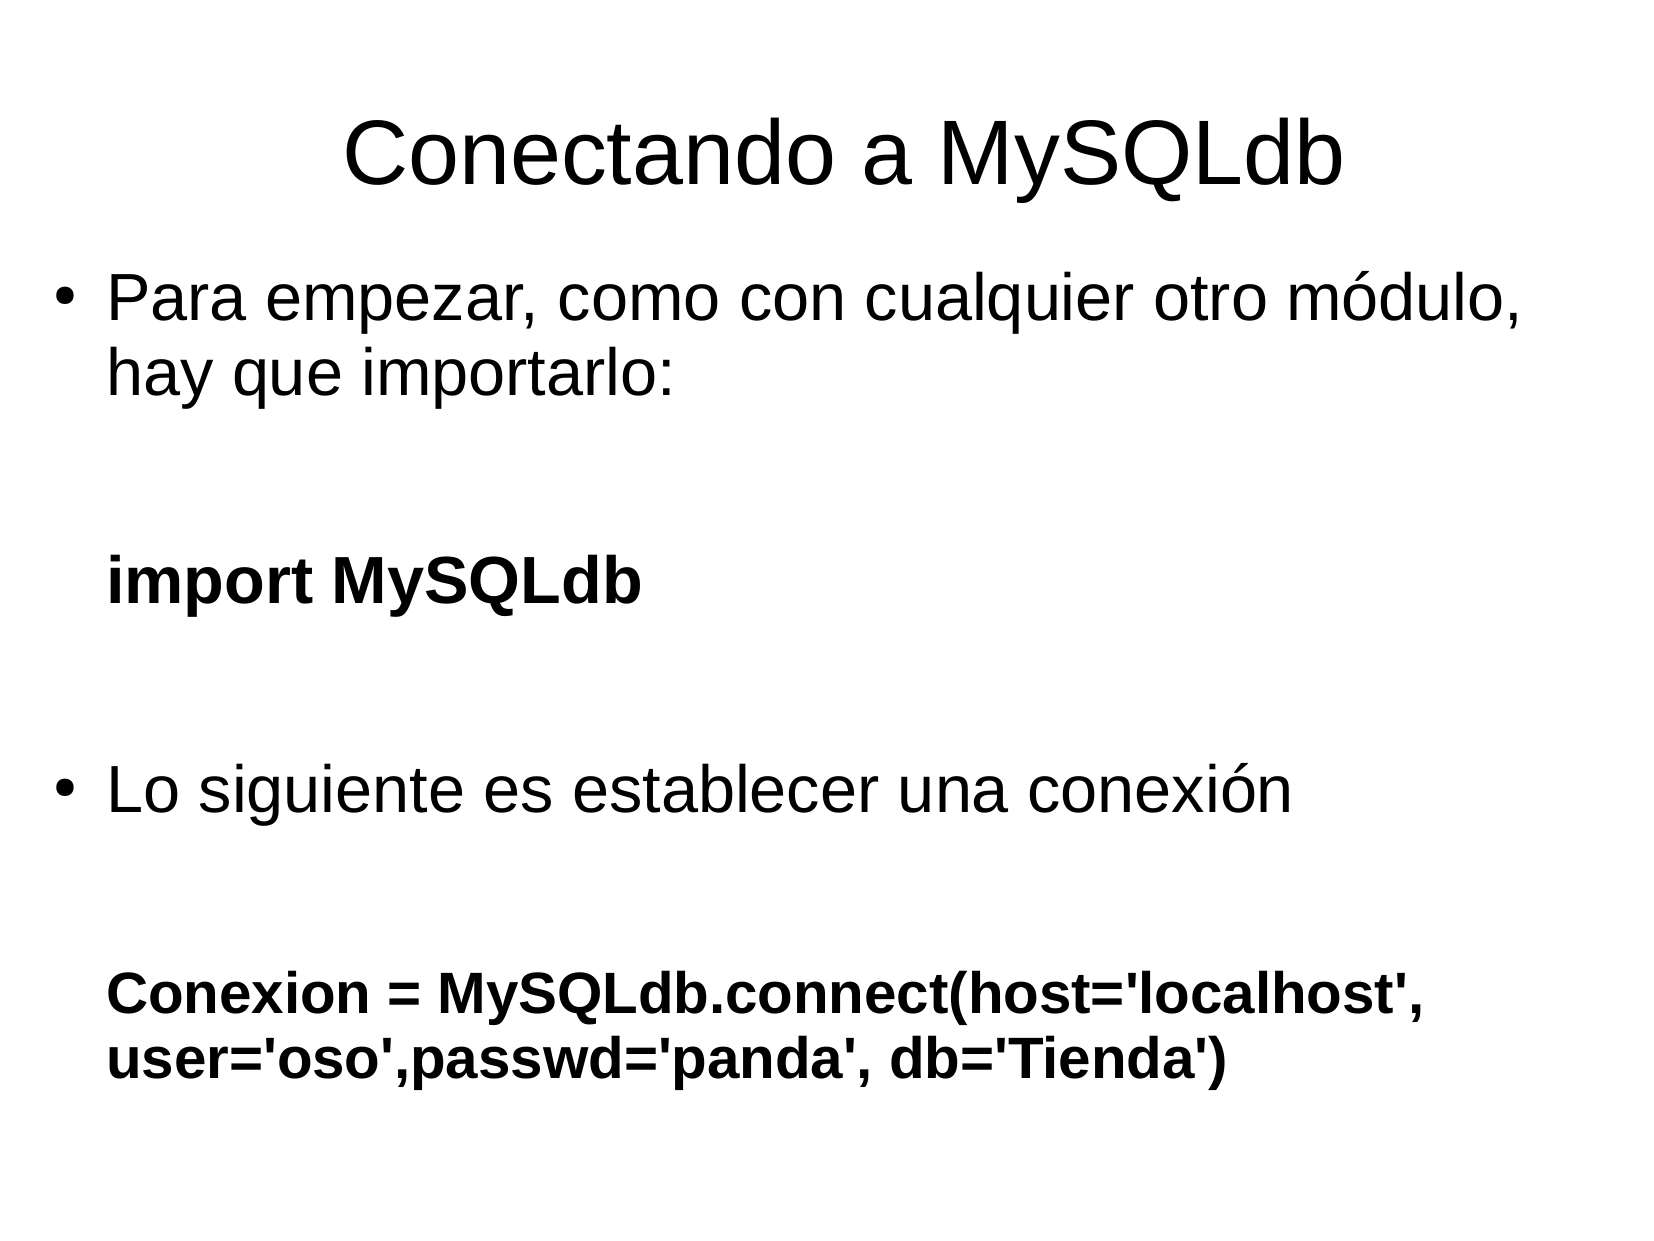

# Conectando a MySQLdb
Para empezar, como con cualquier otro módulo, hay que importarlo:
import MySQLdb
Lo siguiente es establecer una conexión
Conexion = MySQLdb.connect(host='localhost', user='oso',passwd='panda', db='Tienda')